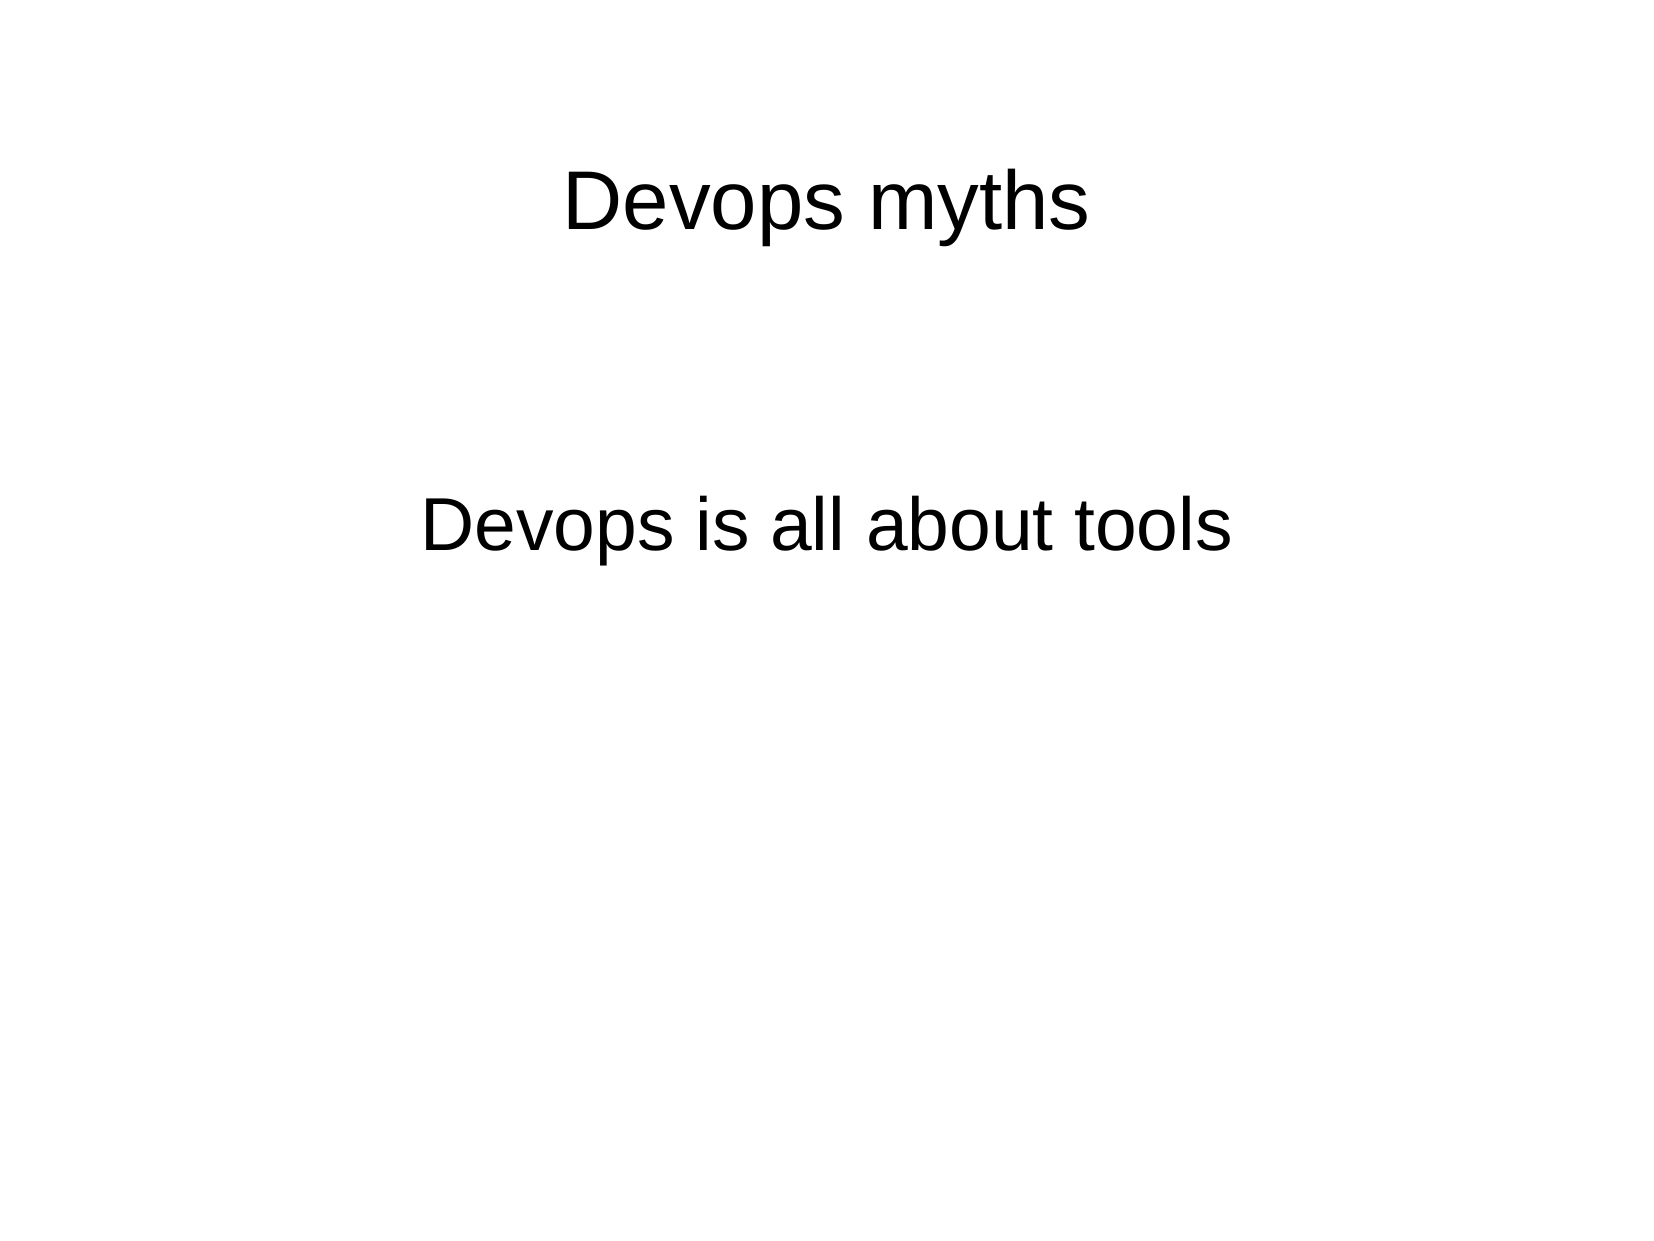

Devops myths
Devops is all about tools